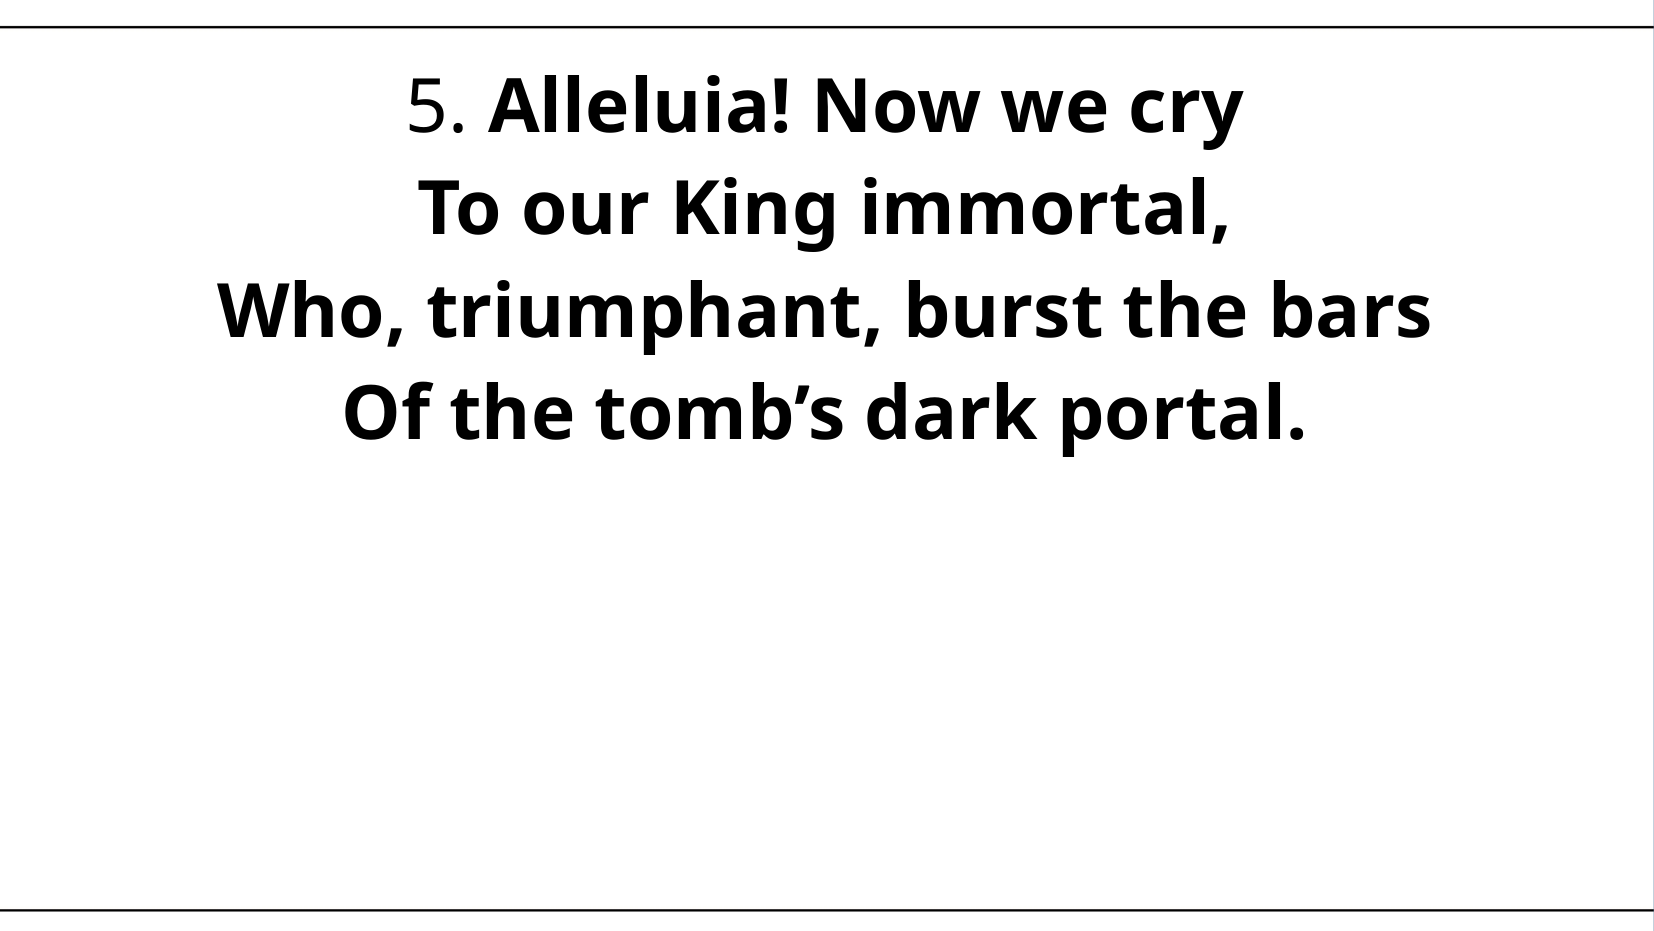

5. Alleluia! Now we cry
To our King immortal,
Who, triumphant, burst the bars
Of the tomb’s dark portal.